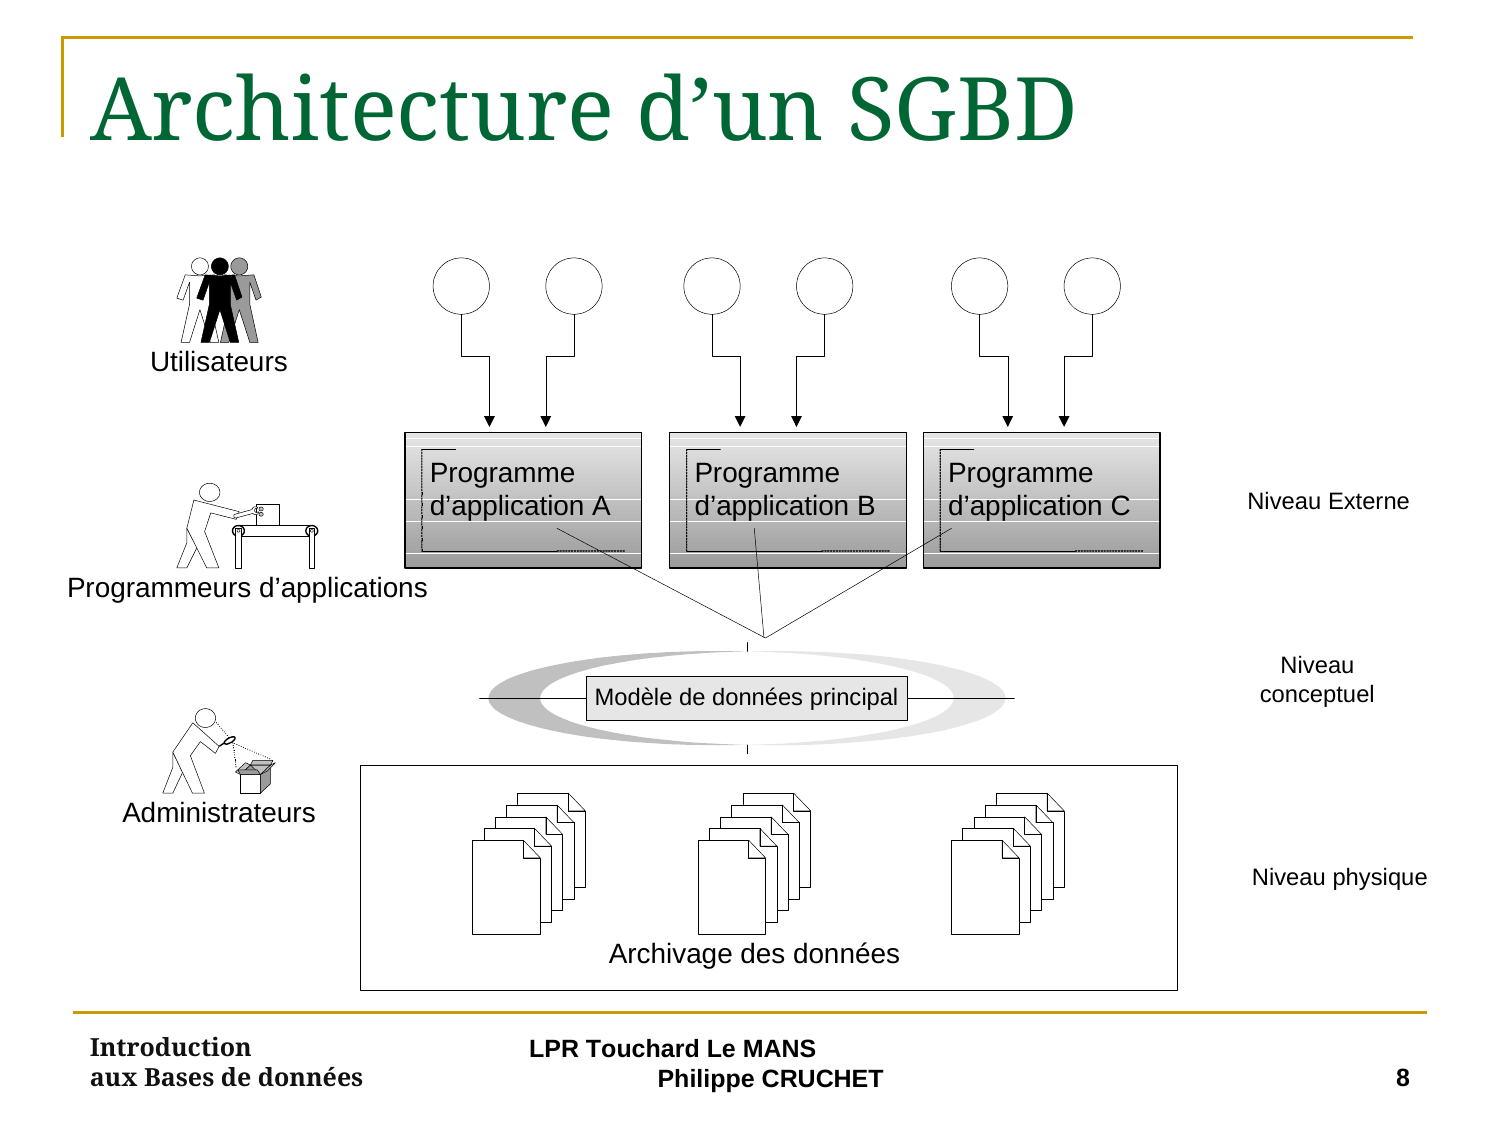

# Architecture d’un SGBD
LPR Touchard Le MANS Philippe CRUCHET